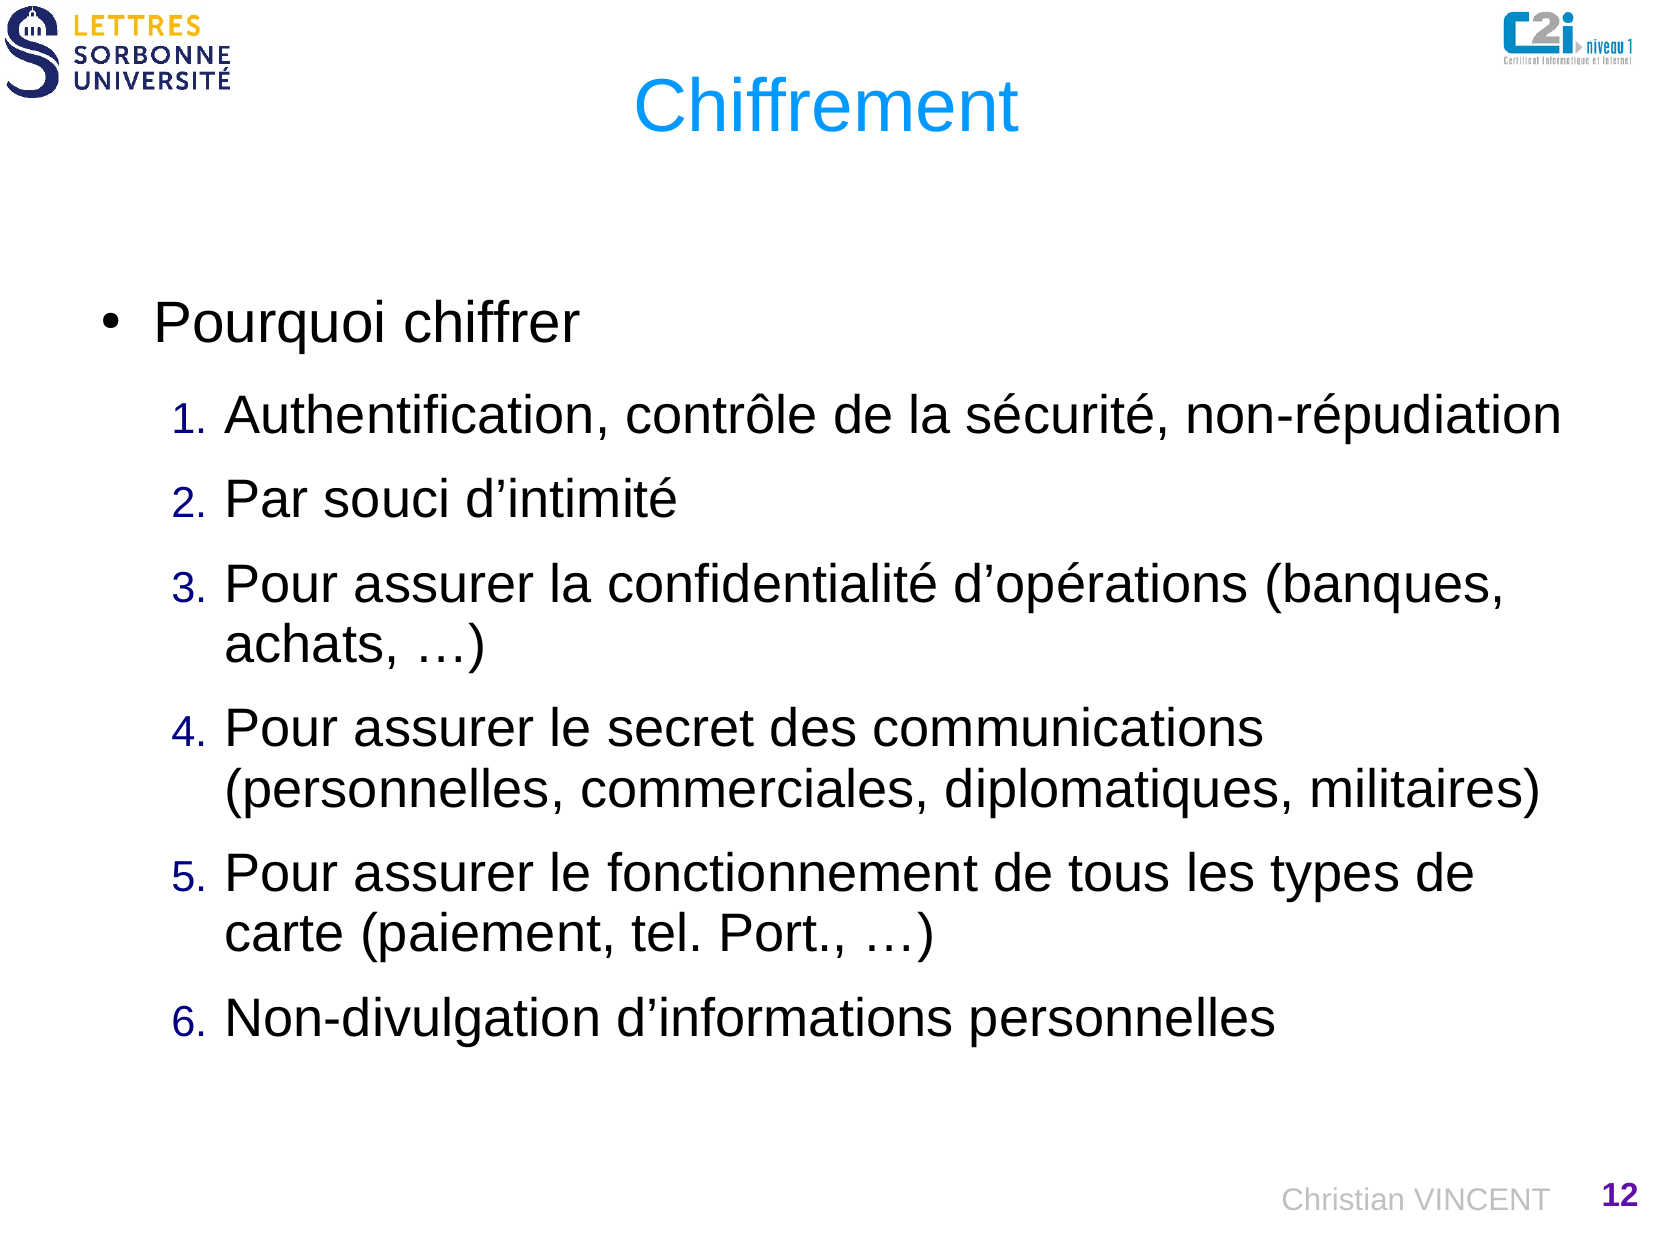

# Chiffrement
Pourquoi chiffrer
Authentification, contrôle de la sécurité, non-répudiation
Par souci d’intimité
Pour assurer la confidentialité d’opérations (banques, achats, …)
Pour assurer le secret des communications (personnelles, commerciales, diplomatiques, militaires)
Pour assurer le fonctionnement de tous les types de carte (paiement, tel. Port., …)
Non-divulgation d’informations personnelles